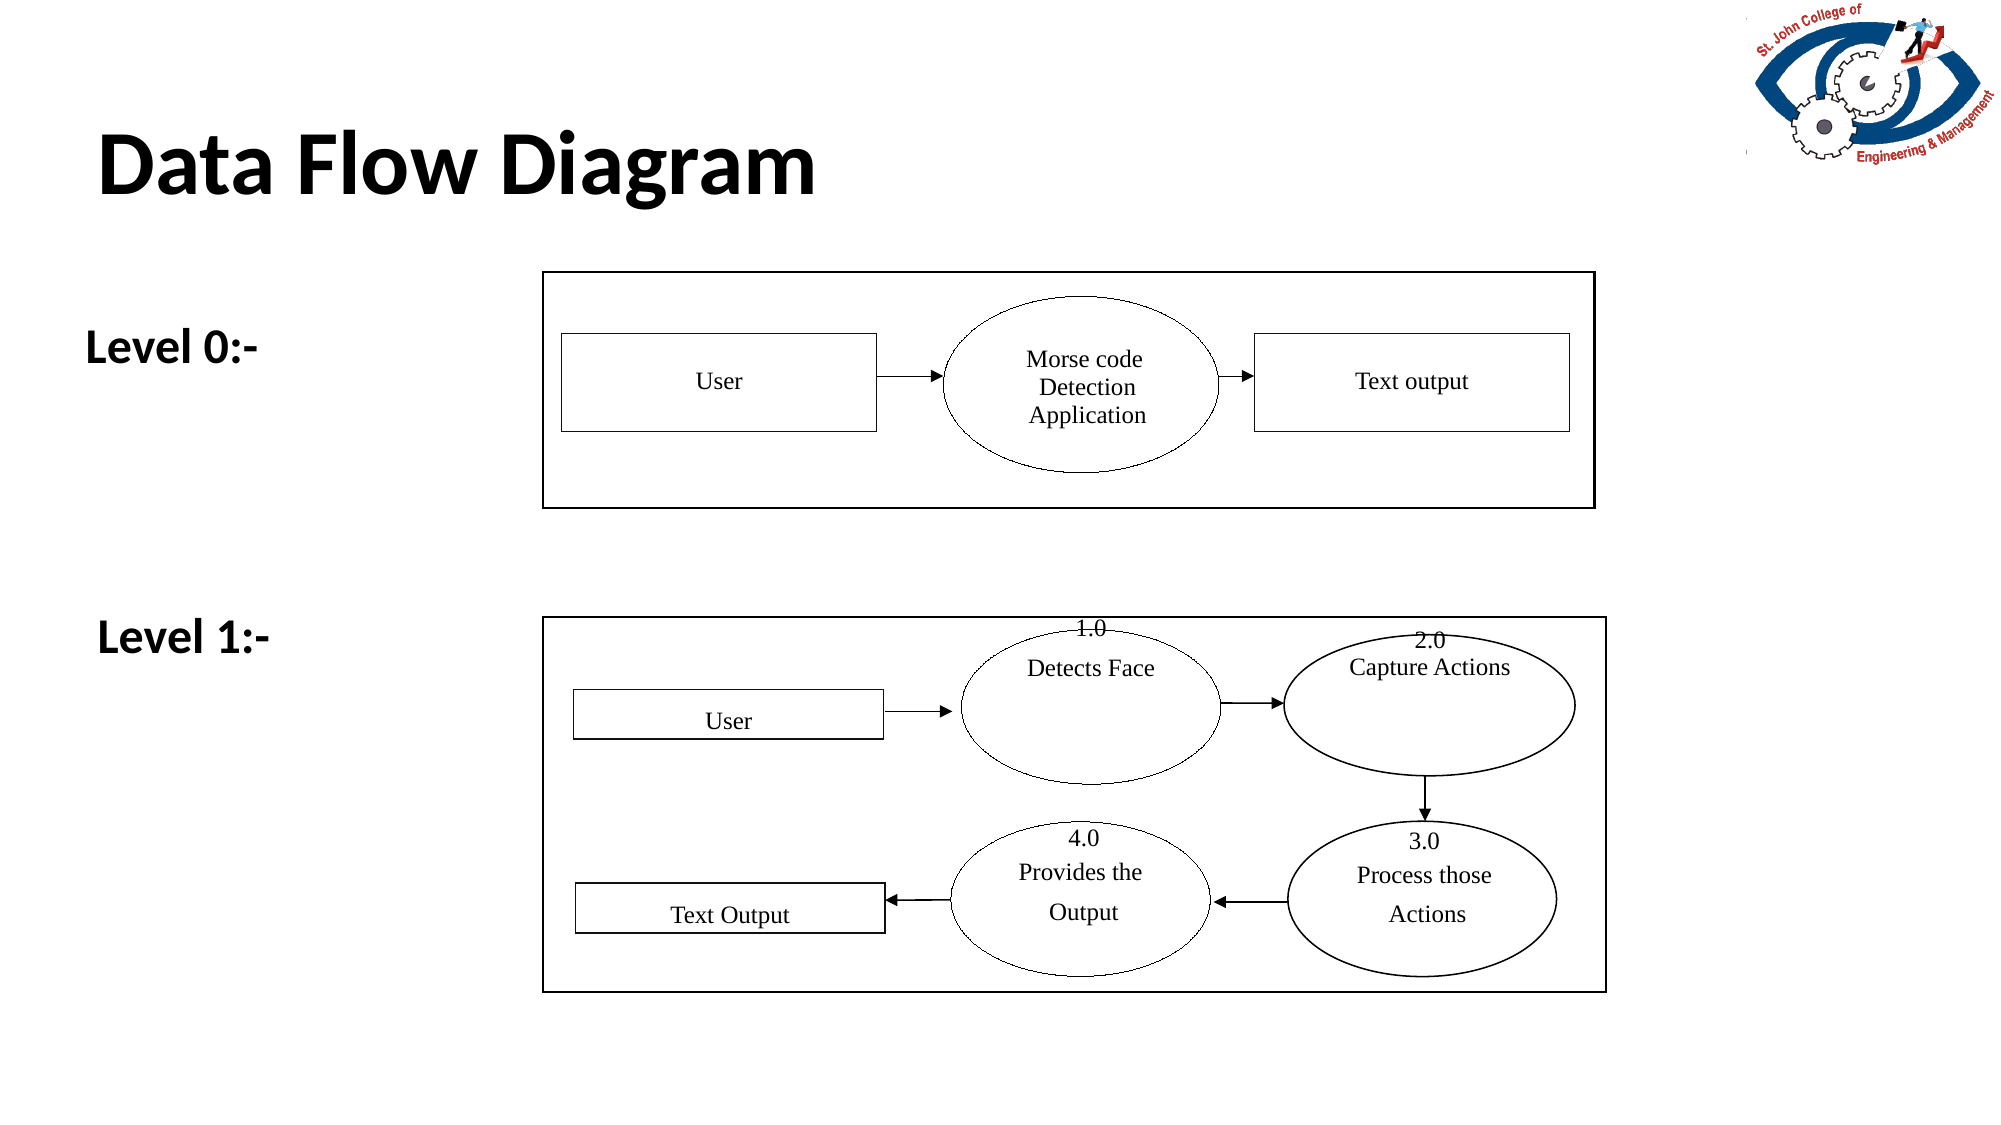

Data Flow Diagram
Morse code
Detection
Application
User
Text output
Level 0:-
Level 1:-
1.0
Detects Face
2.0
Capture Actions
User
4.0
Provides the
Output
3.0
Process those
 Actions
Text Output